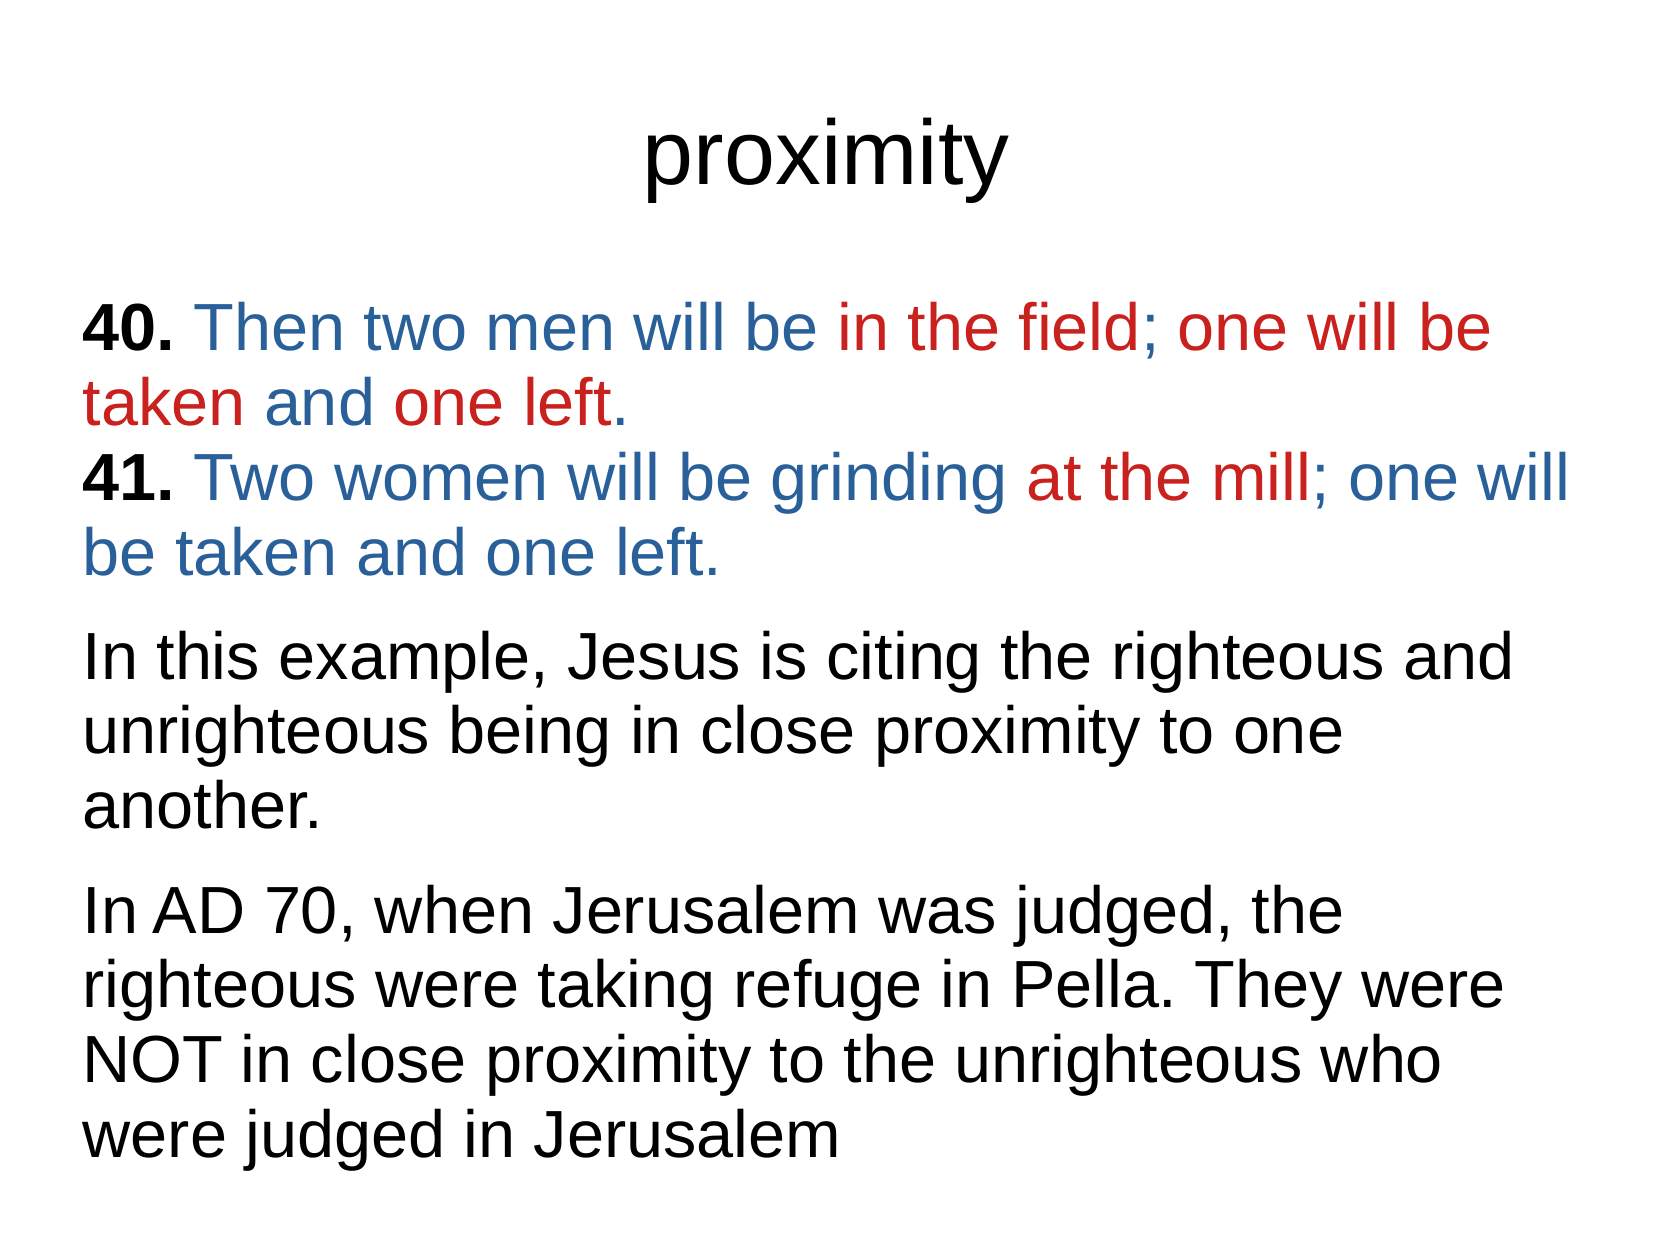

# proximity
40. Then two men will be in the field; one will be taken and one left.
41. Two women will be grinding at the mill; one will be taken and one left.
In this example, Jesus is citing the righteous and unrighteous being in close proximity to one another.
In AD 70, when Jerusalem was judged, the righteous were taking refuge in Pella. They were NOT in close proximity to the unrighteous who were judged in Jerusalem